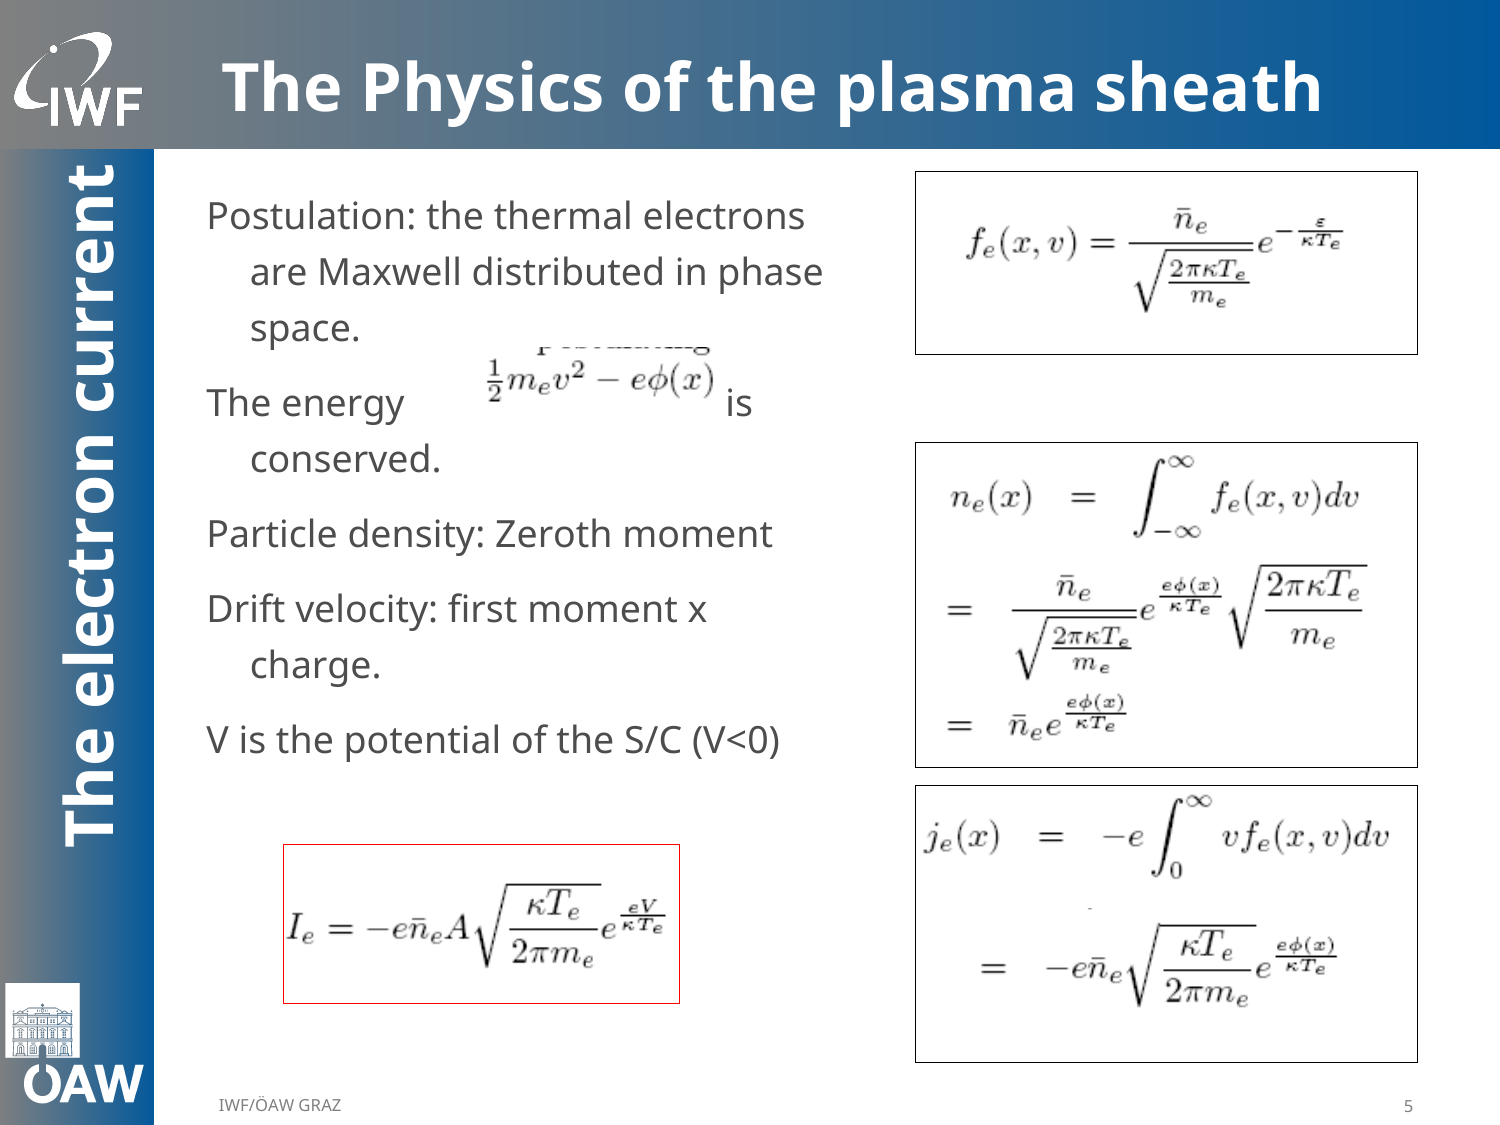

The Physics of the plasma sheath
# Postulation: the thermal electrons are Maxwell distributed in phase space.
The energy is conserved.
Particle density: Zeroth moment
Drift velocity: first moment x charge.
V is the potential of the S/C (V<0)
The electron current
IWF/ÖAW GRAZ
5